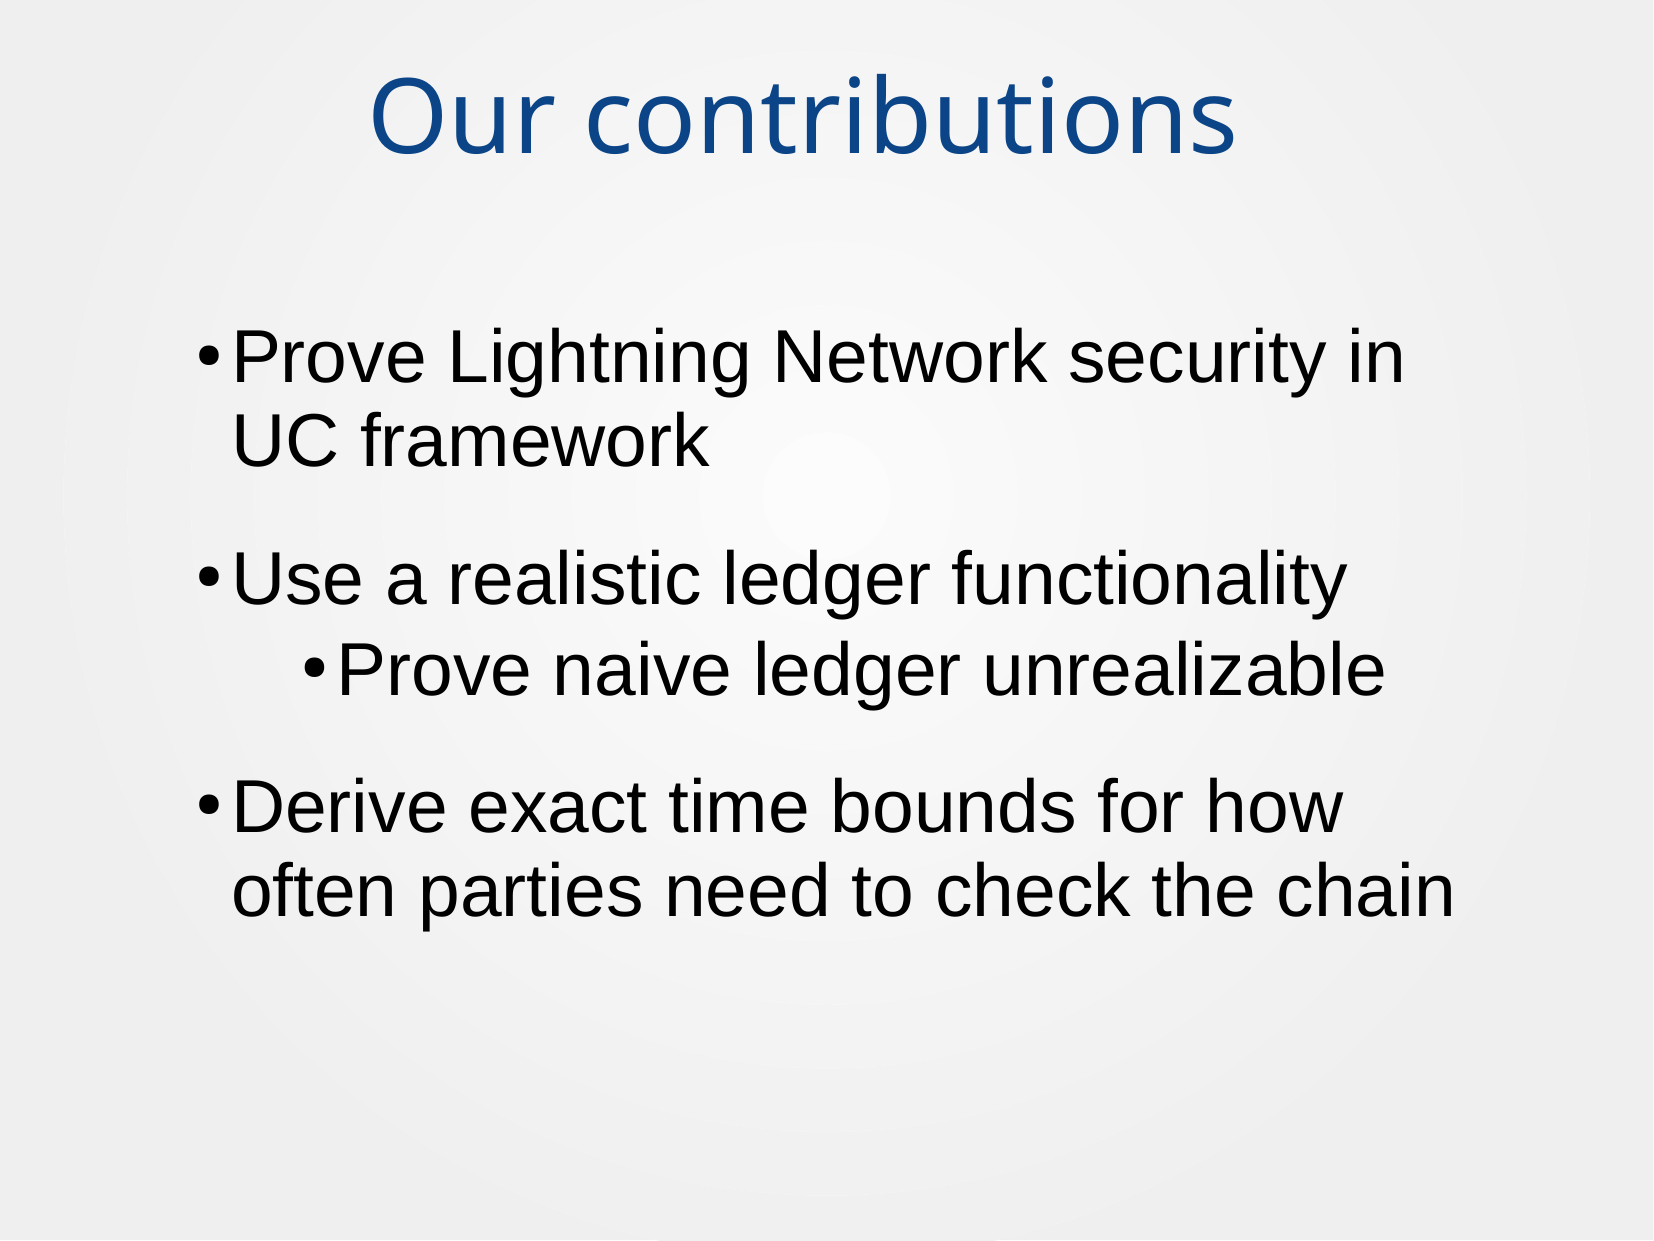

# Our contributions
Prove Lightning Network security in UC framework
Use a realistic ledger functionality
Prove naive ledger unrealizable
Derive exact time bounds for how often parties need to check the chain